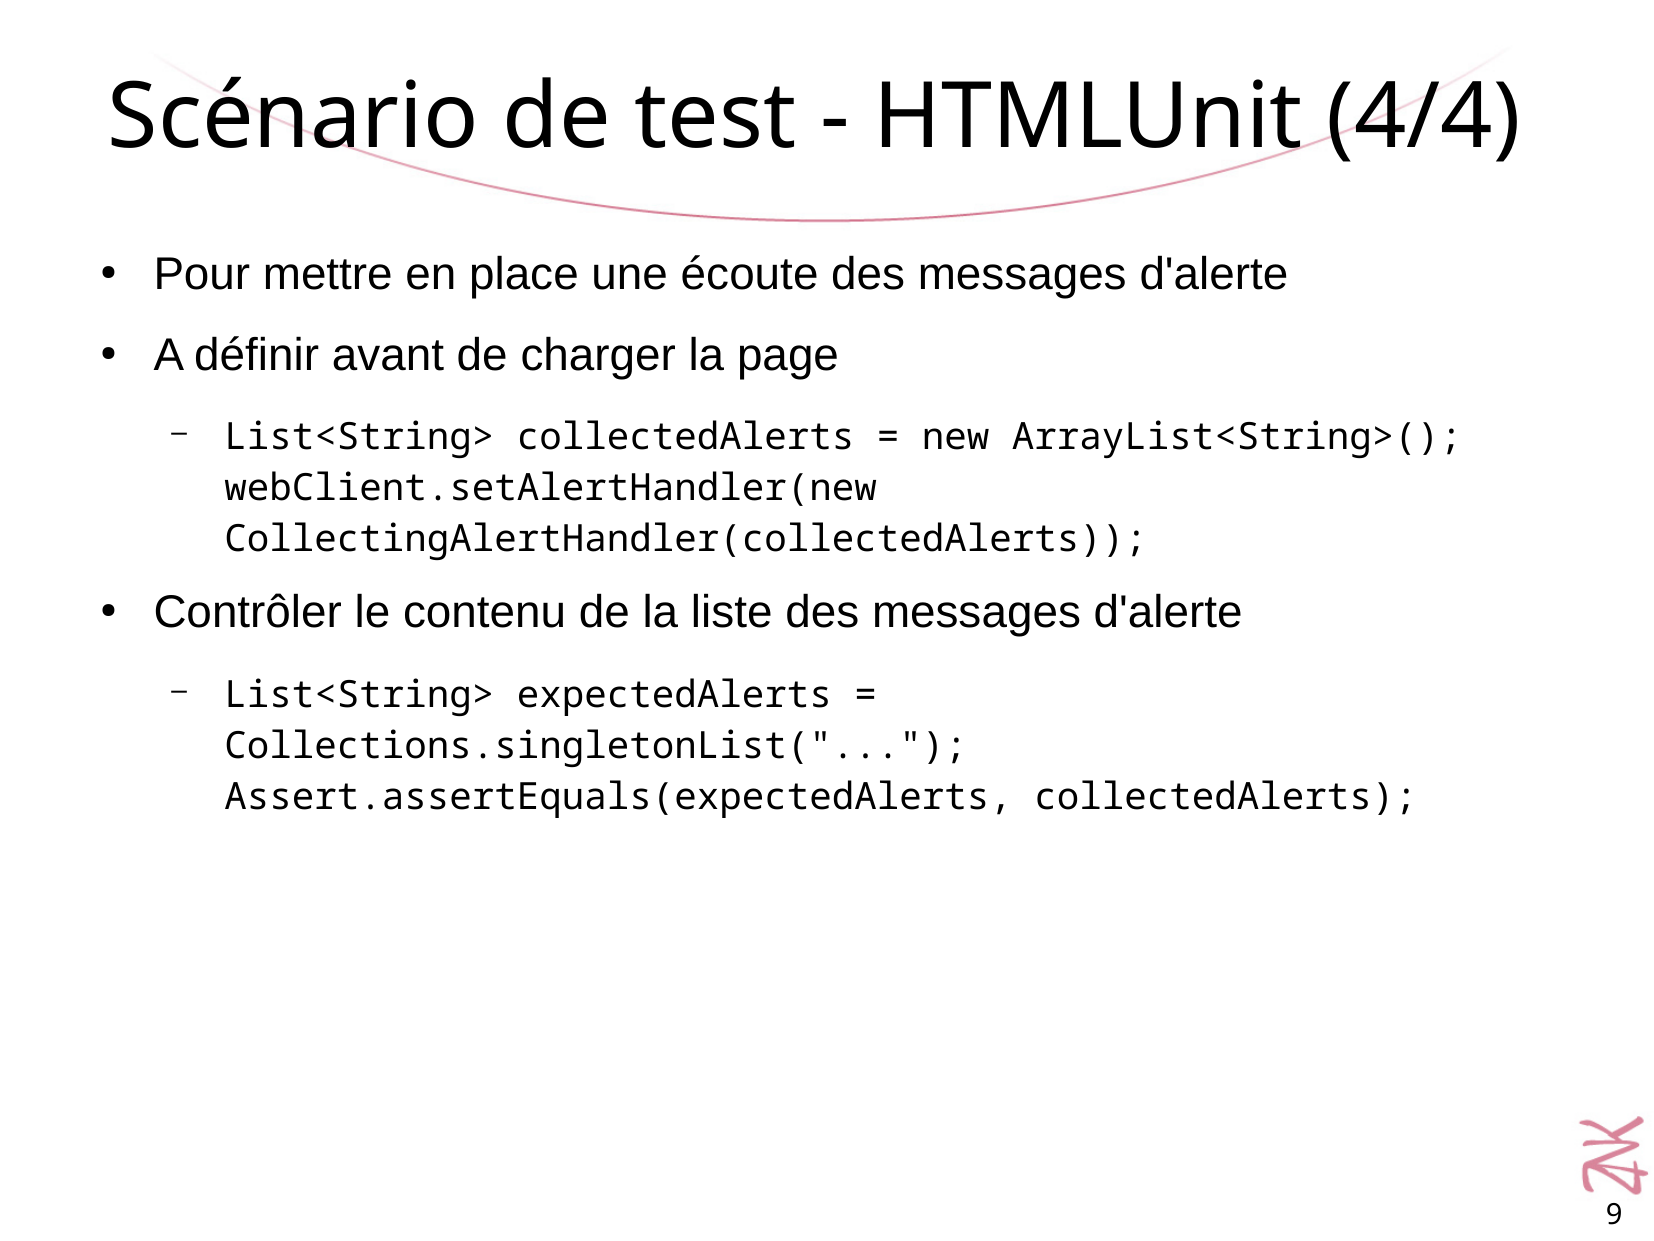

# Scénario de test - HTMLUnit (4/4)
Pour mettre en place une écoute des messages d'alerte
A définir avant de charger la page
List<String> collectedAlerts = new ArrayList<String>();
webClient.setAlertHandler(new CollectingAlertHandler(collectedAlerts));
Contrôler le contenu de la liste des messages d'alerte
List<String> expectedAlerts = Collections.singletonList("...");
Assert.assertEquals(expectedAlerts, collectedAlerts);
9